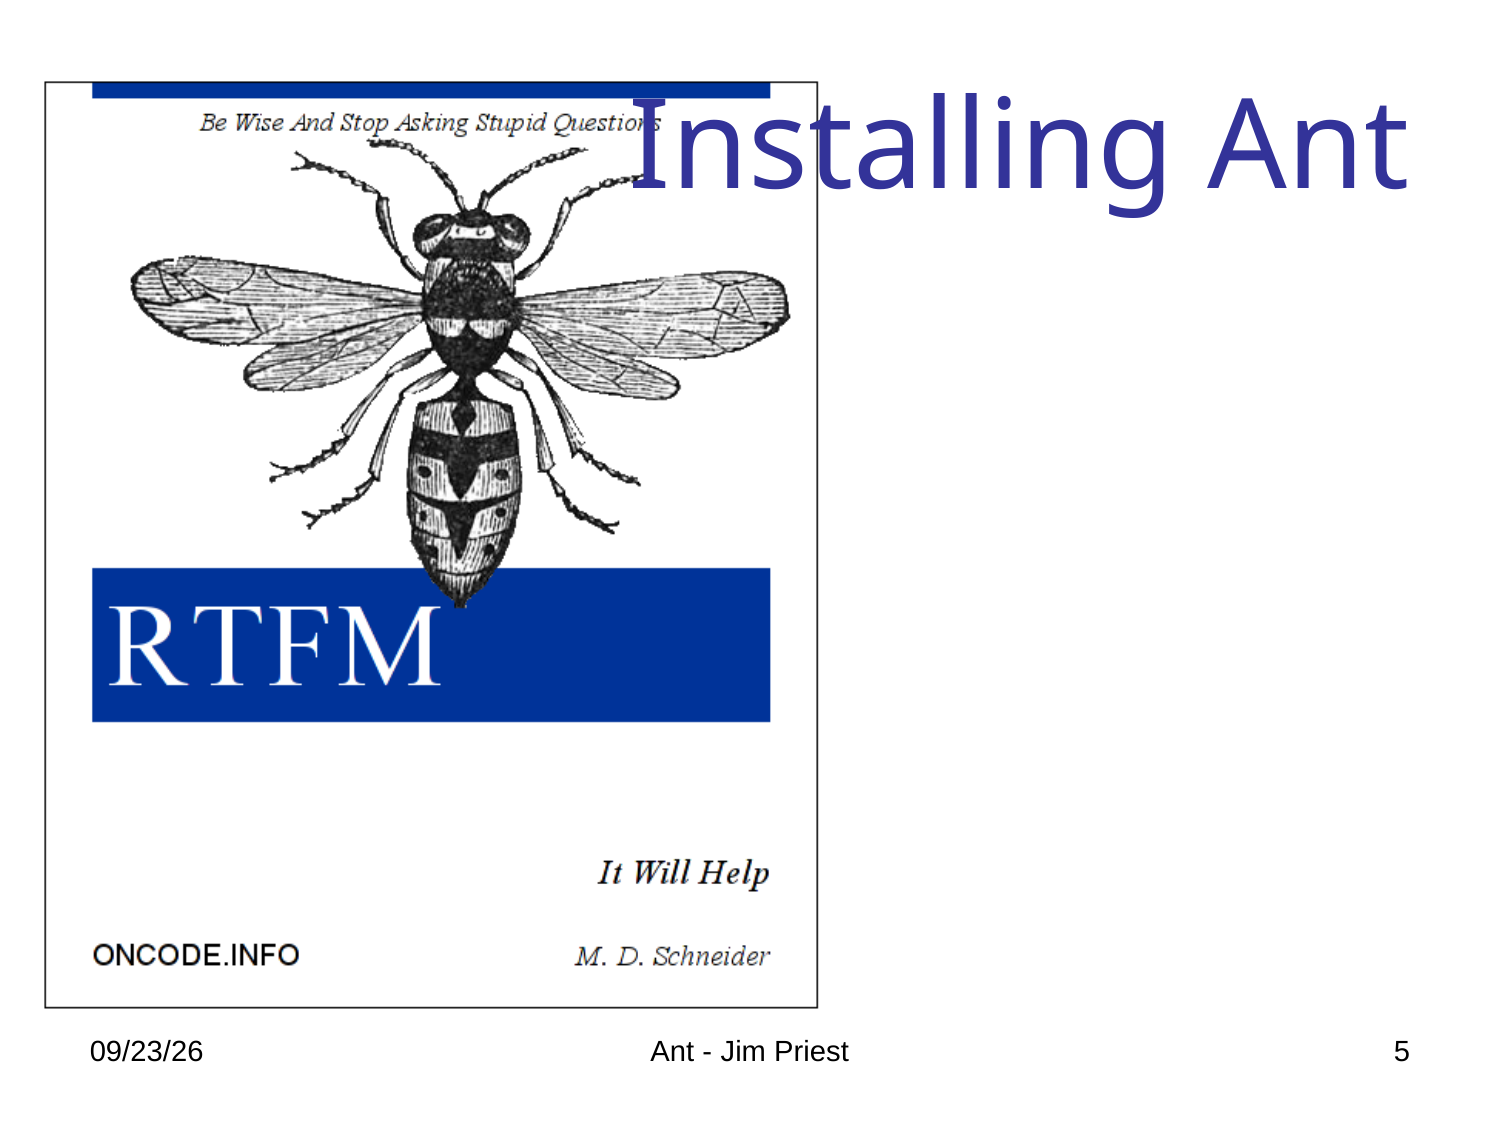

# Installing Ant
Ant - Jim Priest
5